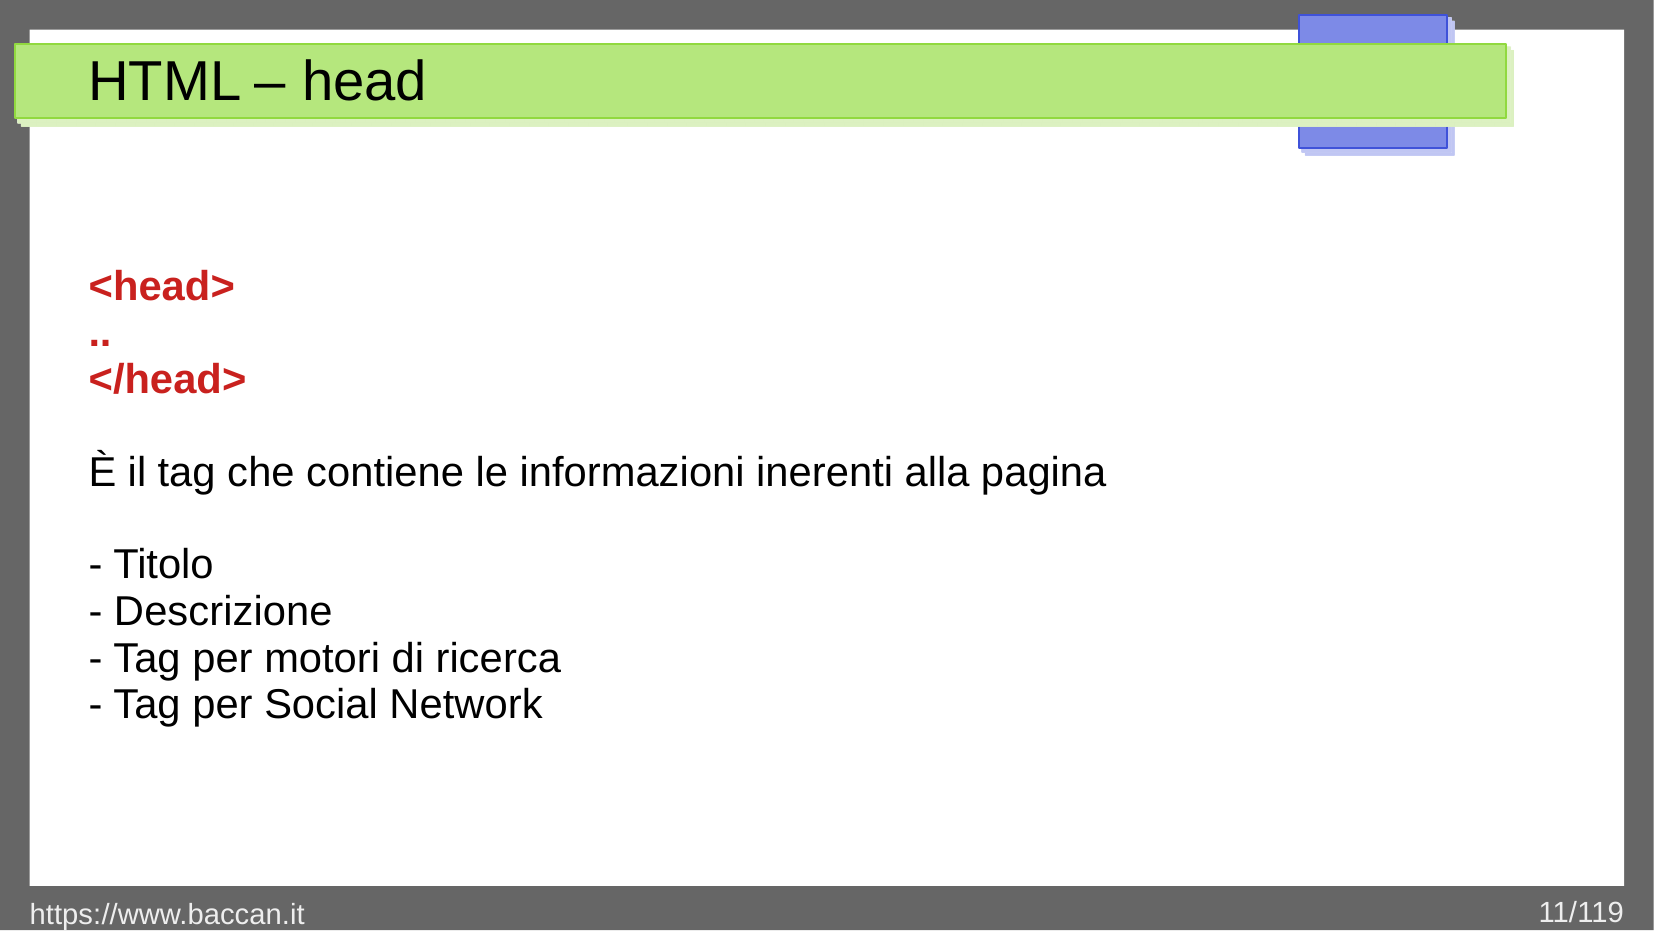

# HTML – head
<head>
..
</head>
È il tag che contiene le informazioni inerenti alla pagina
- Titolo
- Descrizione
- Tag per motori di ricerca
- Tag per Social Network
11
https://www.baccan.it